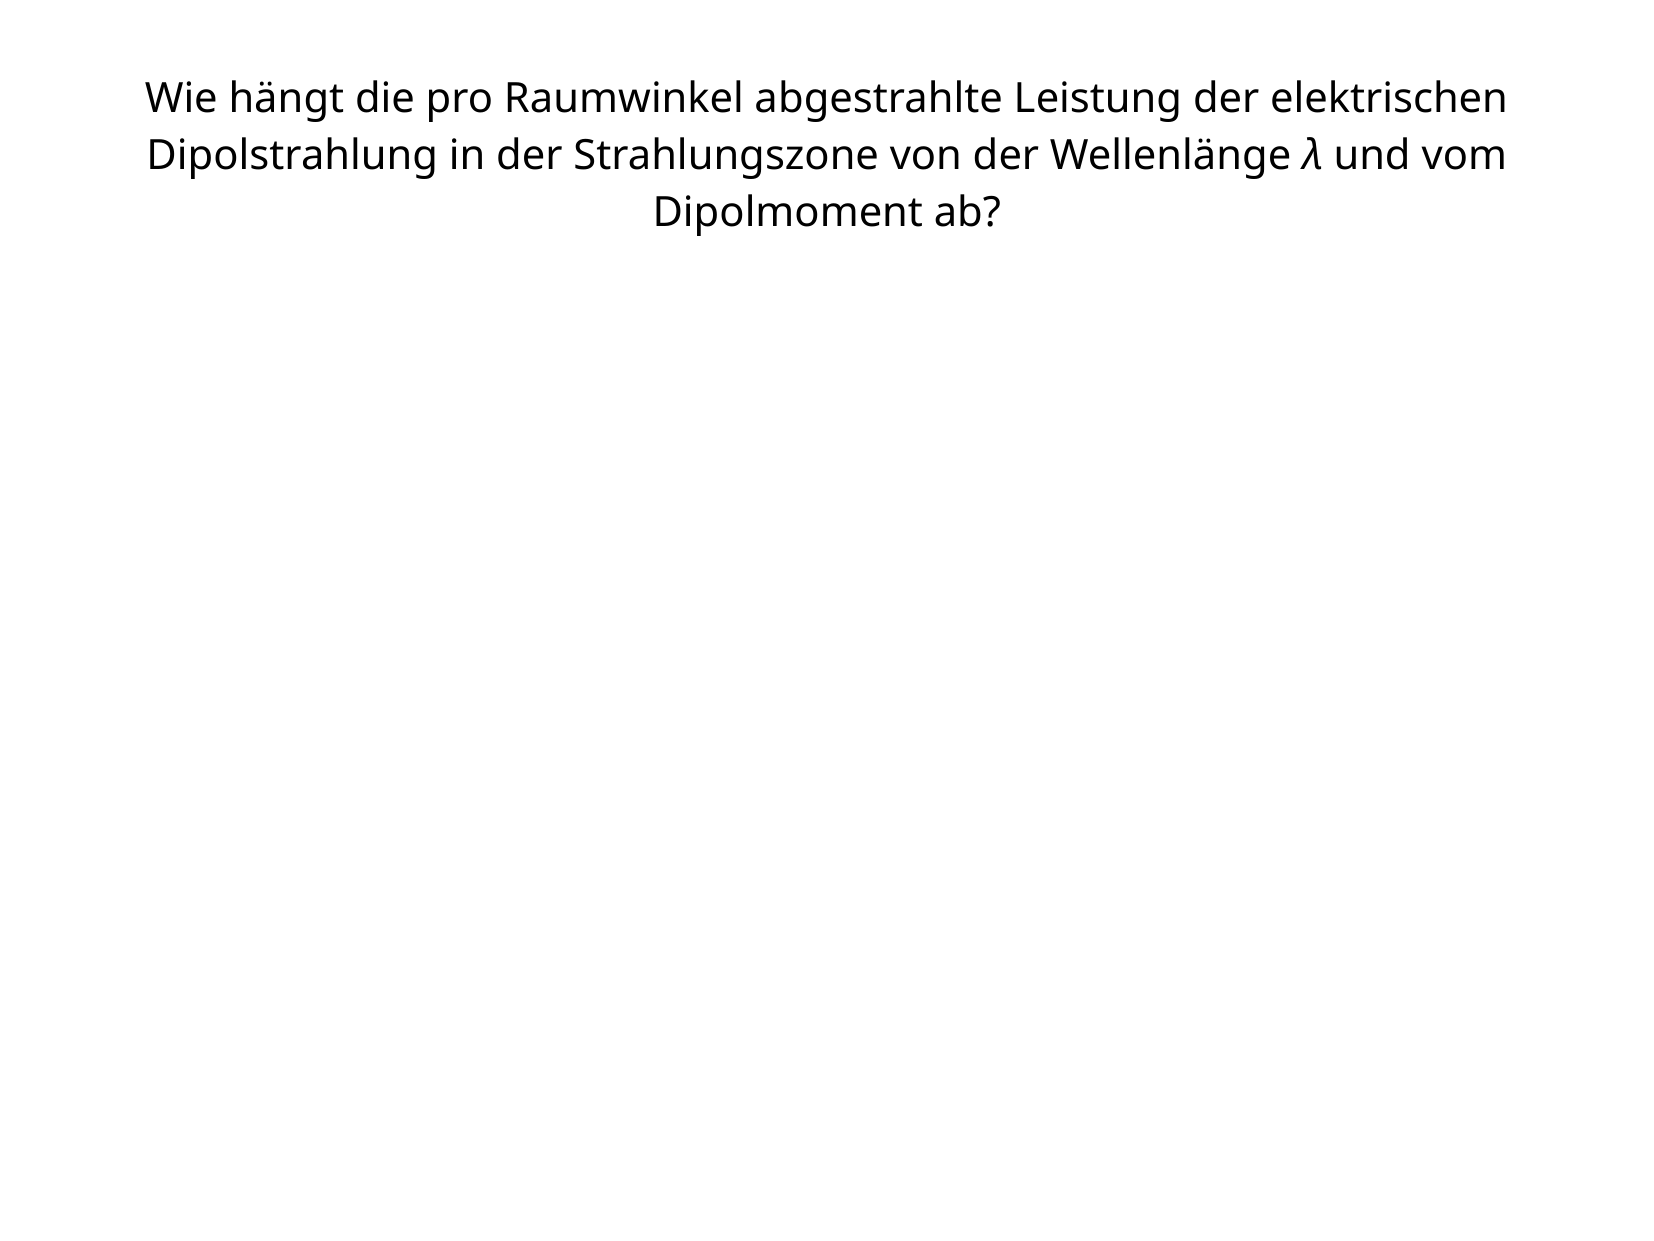

# Wie hängt die pro Raumwinkel abgestrahlte Leistung der elektrischen Dipolstrahlung in der Strahlungszone von der Wellenlänge λ und vom Dipolmoment ab?